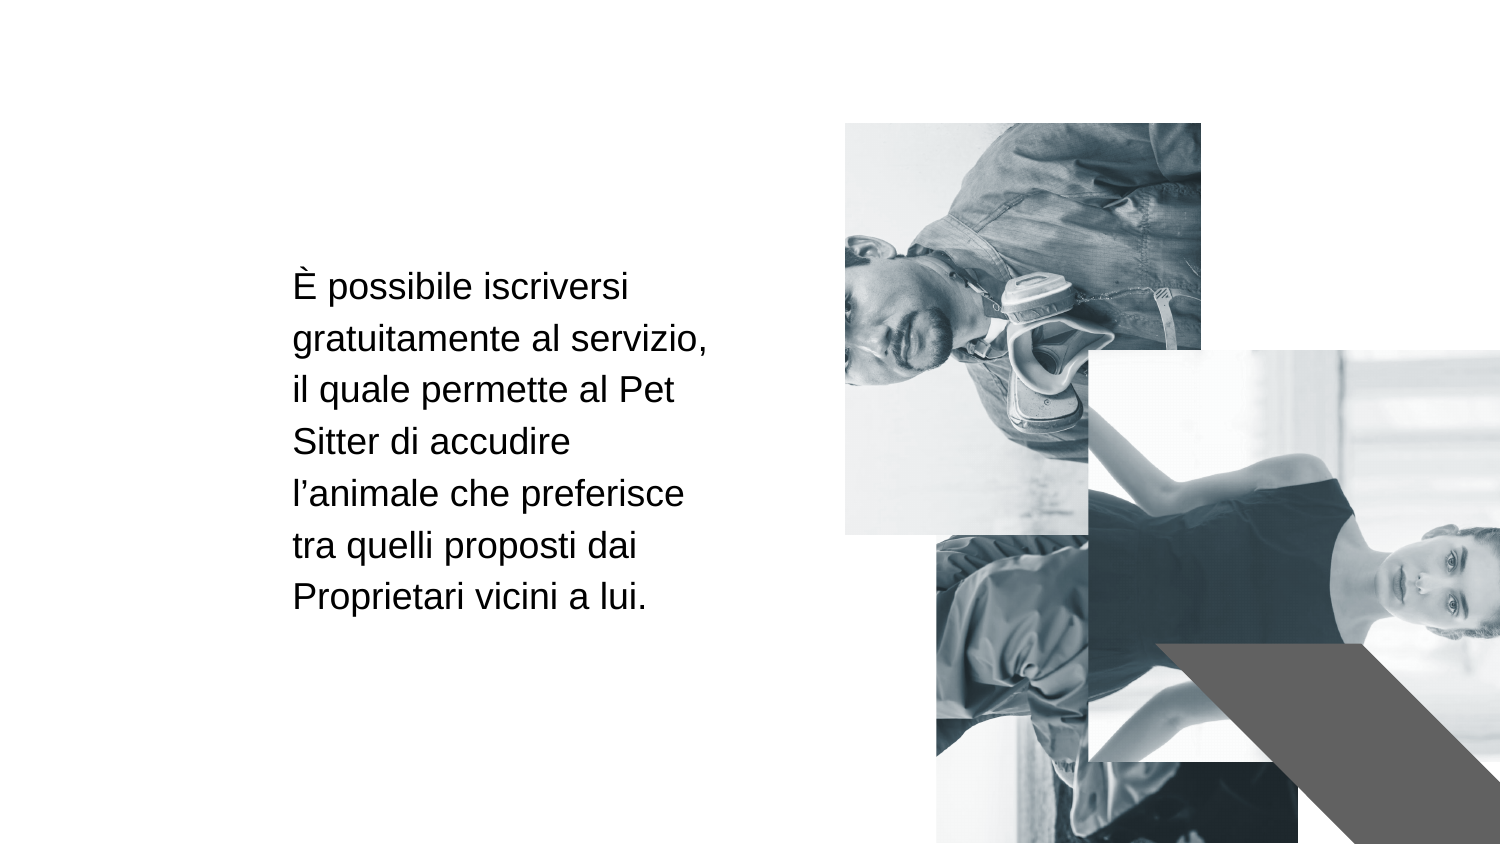

# È possibile iscriversi gratuitamente al servizio, il quale permette al Pet Sitter di accudire l’animale che preferisce tra quelli proposti dai Proprietari vicini a lui.